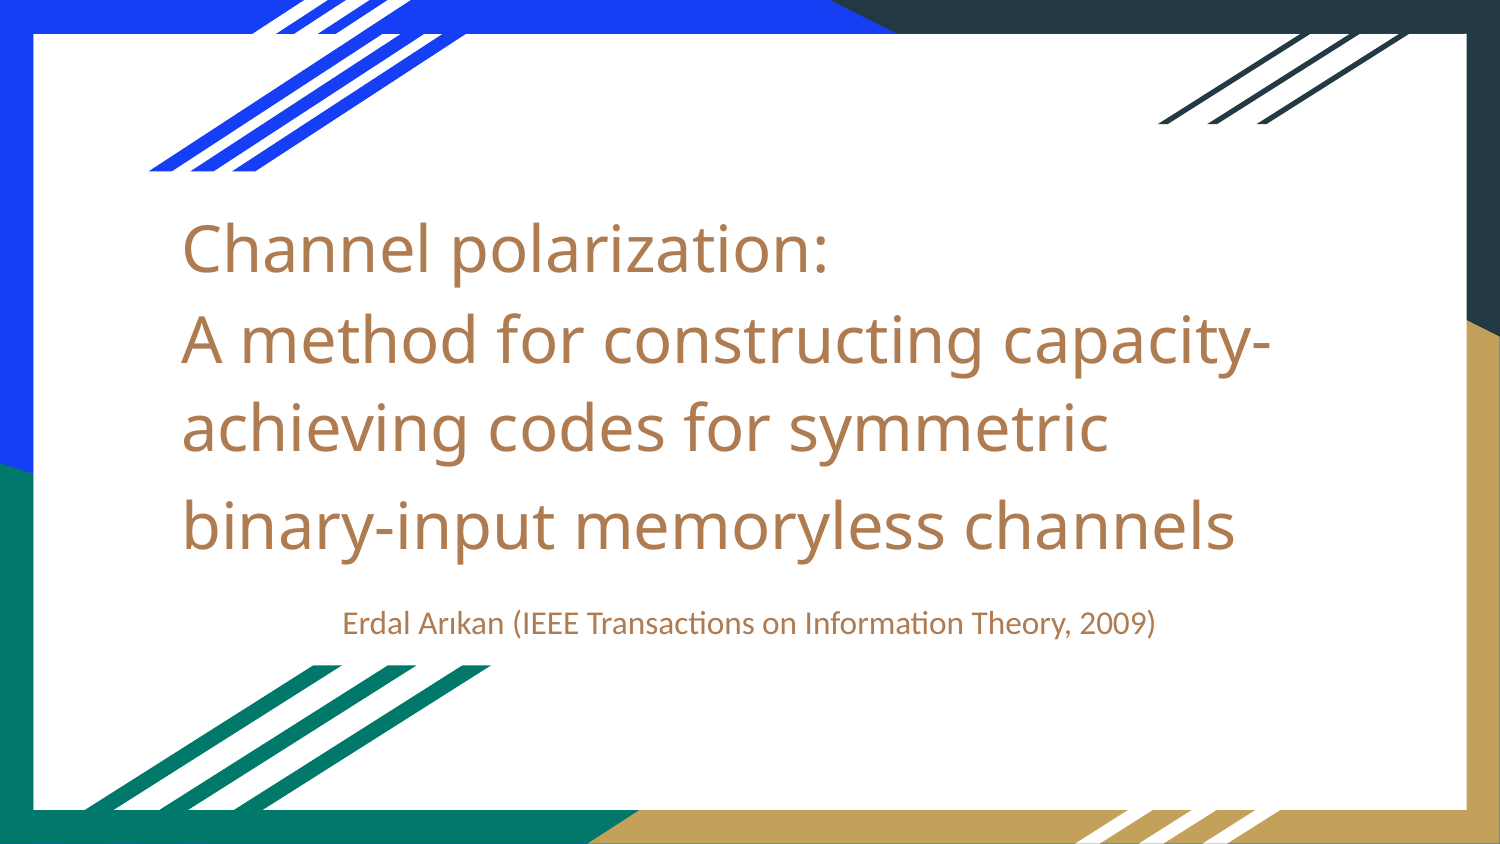

# Channel polarization: A method for constructing capacity-achieving codes for symmetric binary-input memoryless channels
Erdal Arıkan (IEEE Transactions on Information Theory, 2009)